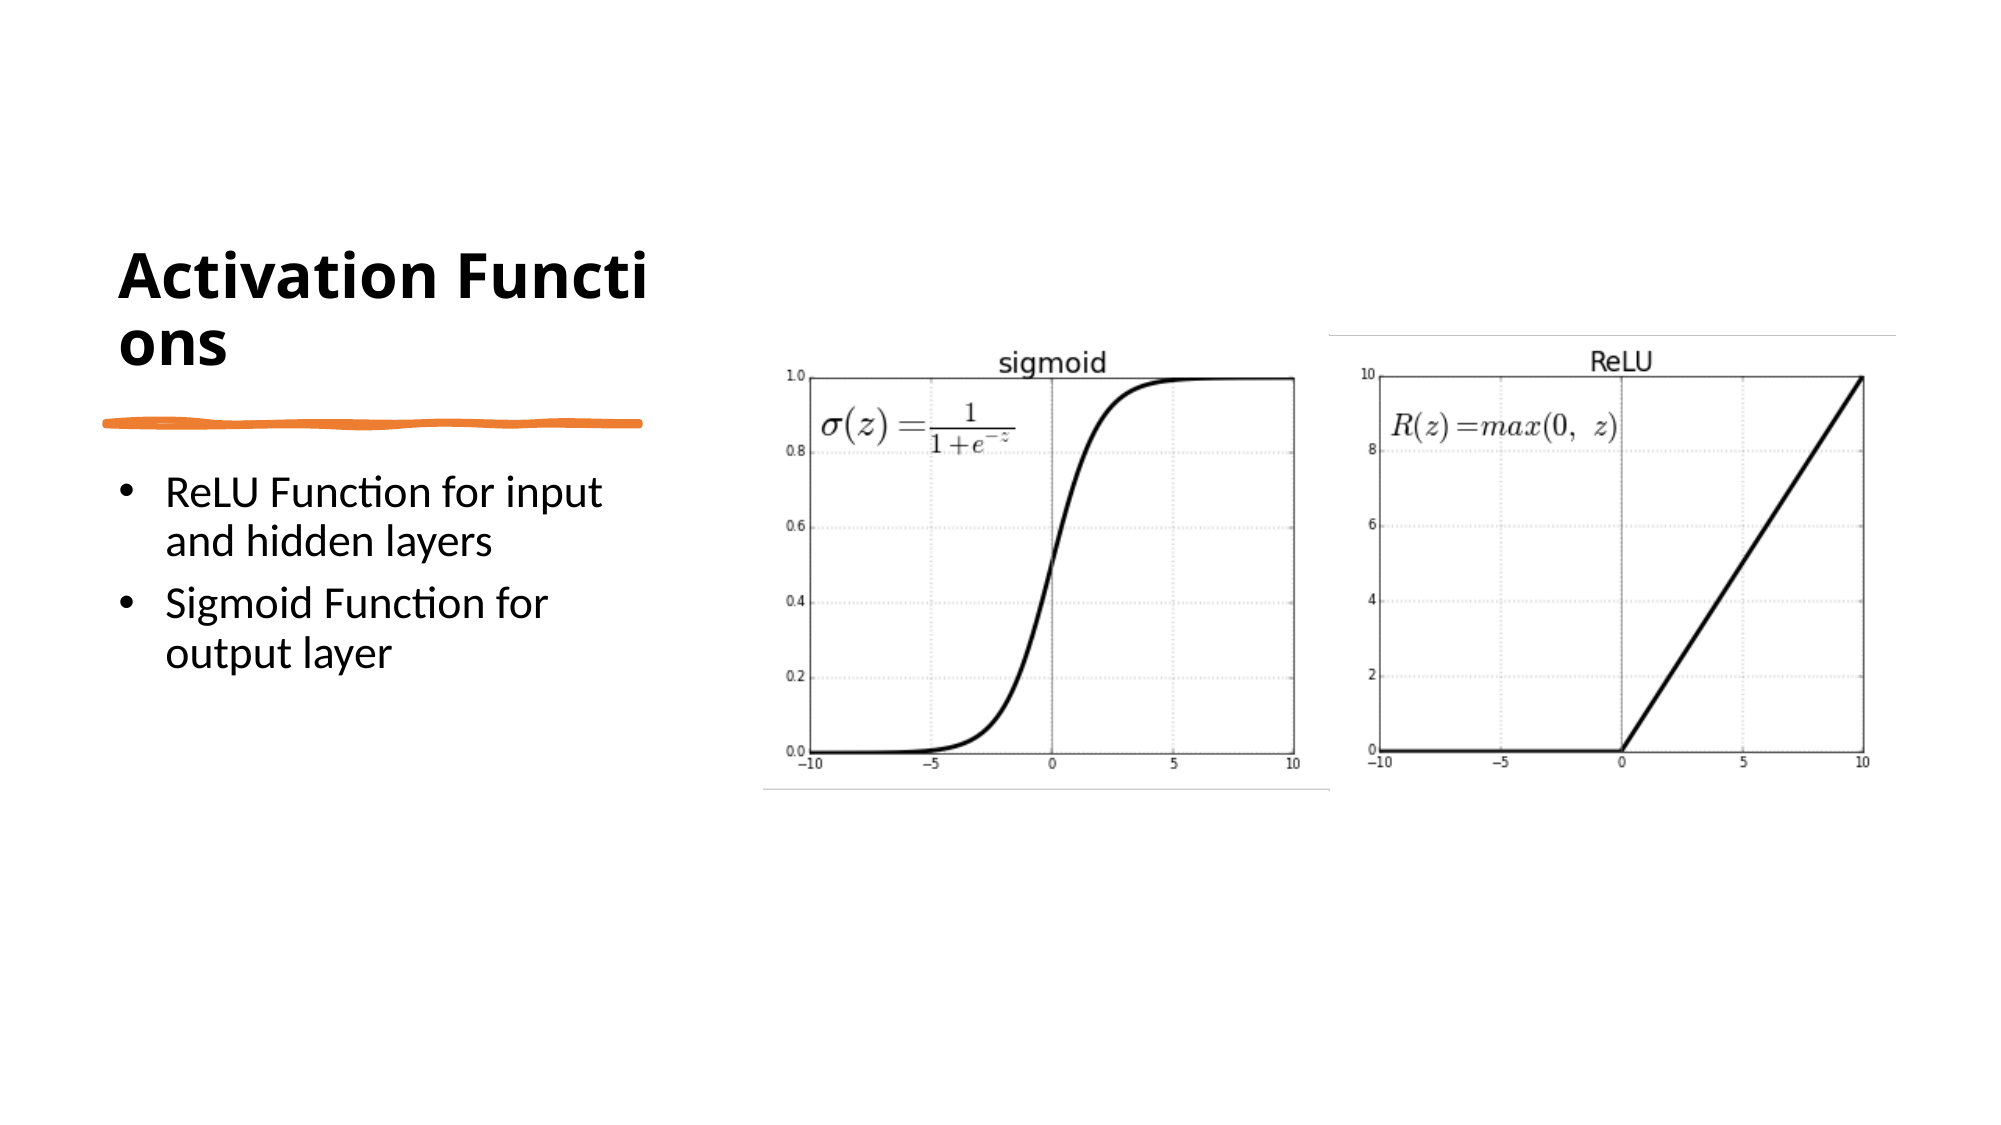

# Activation Functions
ReLU Function for input and hidden layers
Sigmoid Function for output layer